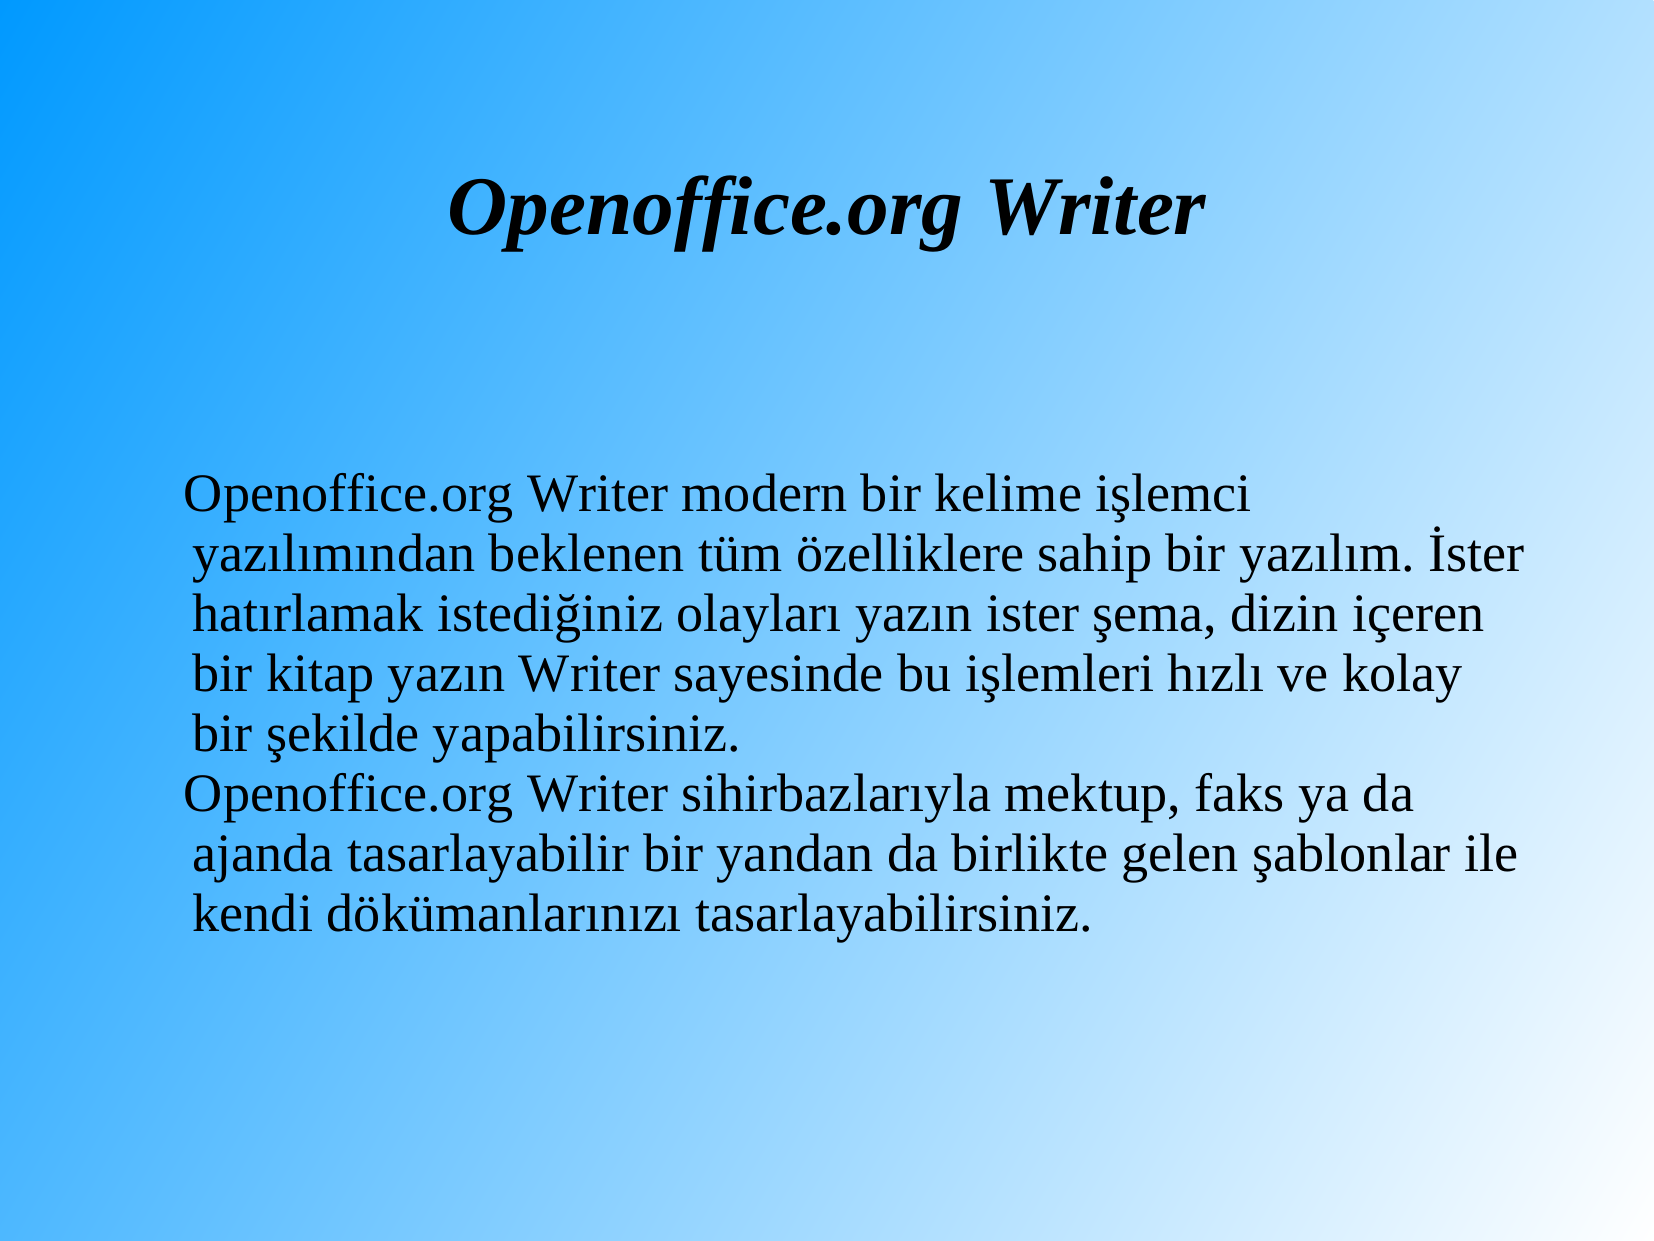

# Openoffice.org Writer
 Openoffice.org Writer modern bir kelime işlemci yazılımından beklenen tüm özelliklere sahip bir yazılım. İster hatırlamak istediğiniz olayları yazın ister şema, dizin içeren bir kitap yazın Writer sayesinde bu işlemleri hızlı ve kolay bir şekilde yapabilirsiniz.
 Openoffice.org Writer sihirbazlarıyla mektup, faks ya da ajanda tasarlayabilir bir yandan da birlikte gelen şablonlar ile kendi dökümanlarınızı tasarlayabilirsiniz.